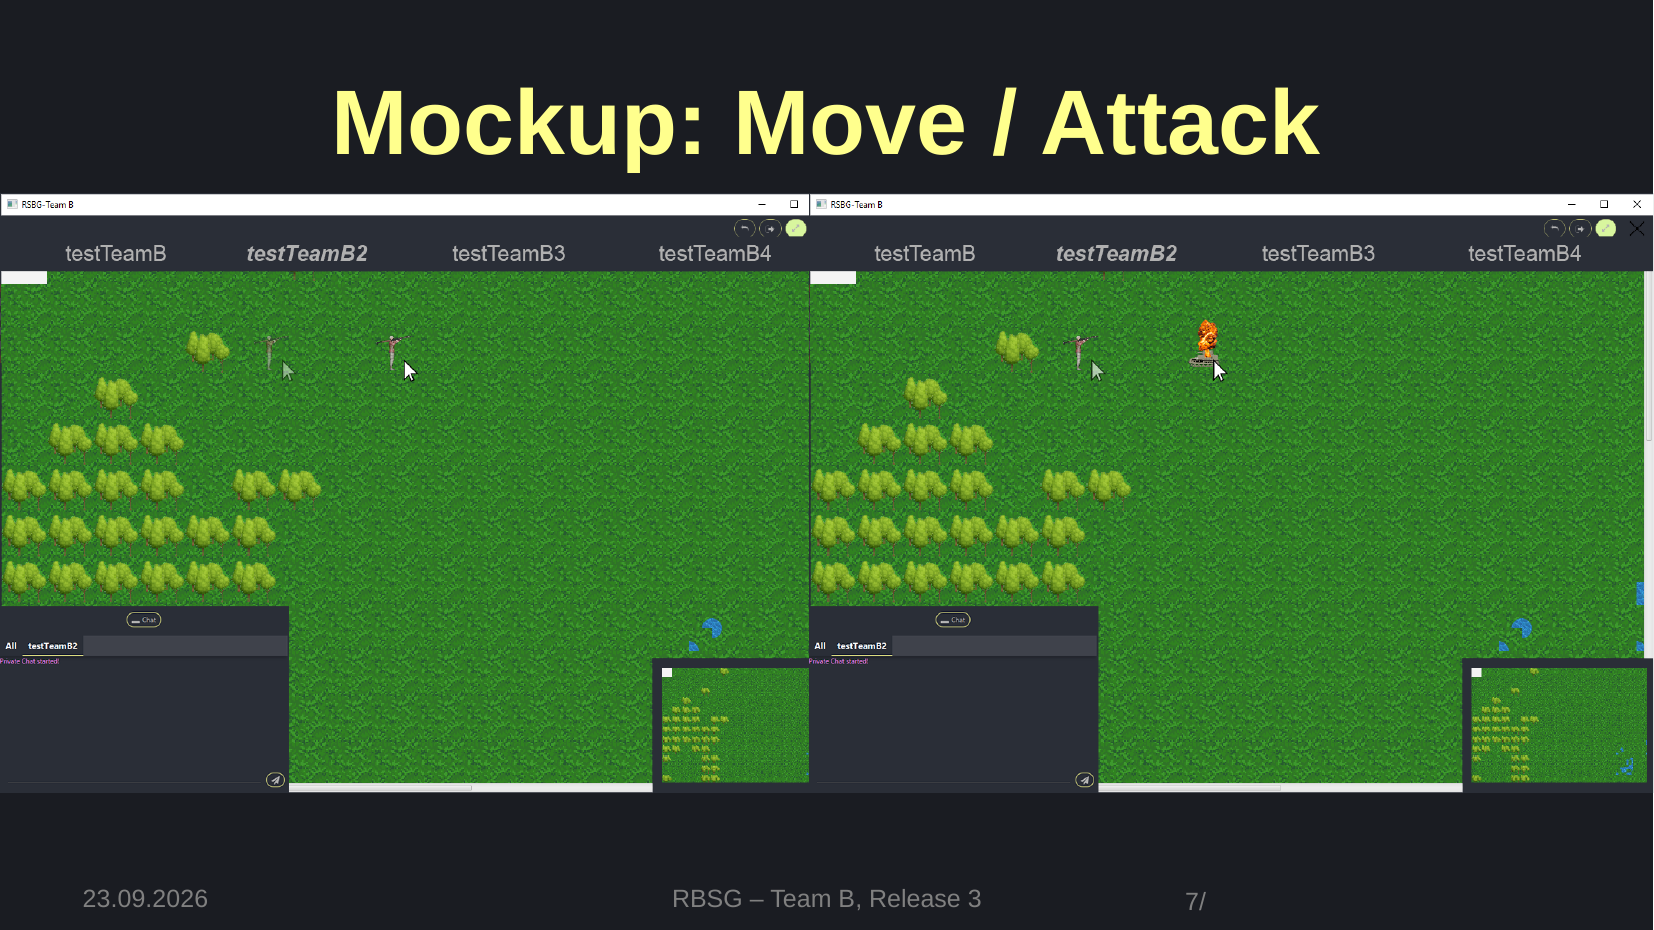

# Mockup: Move / Attack
RBSG – Team B, Release 3
1/